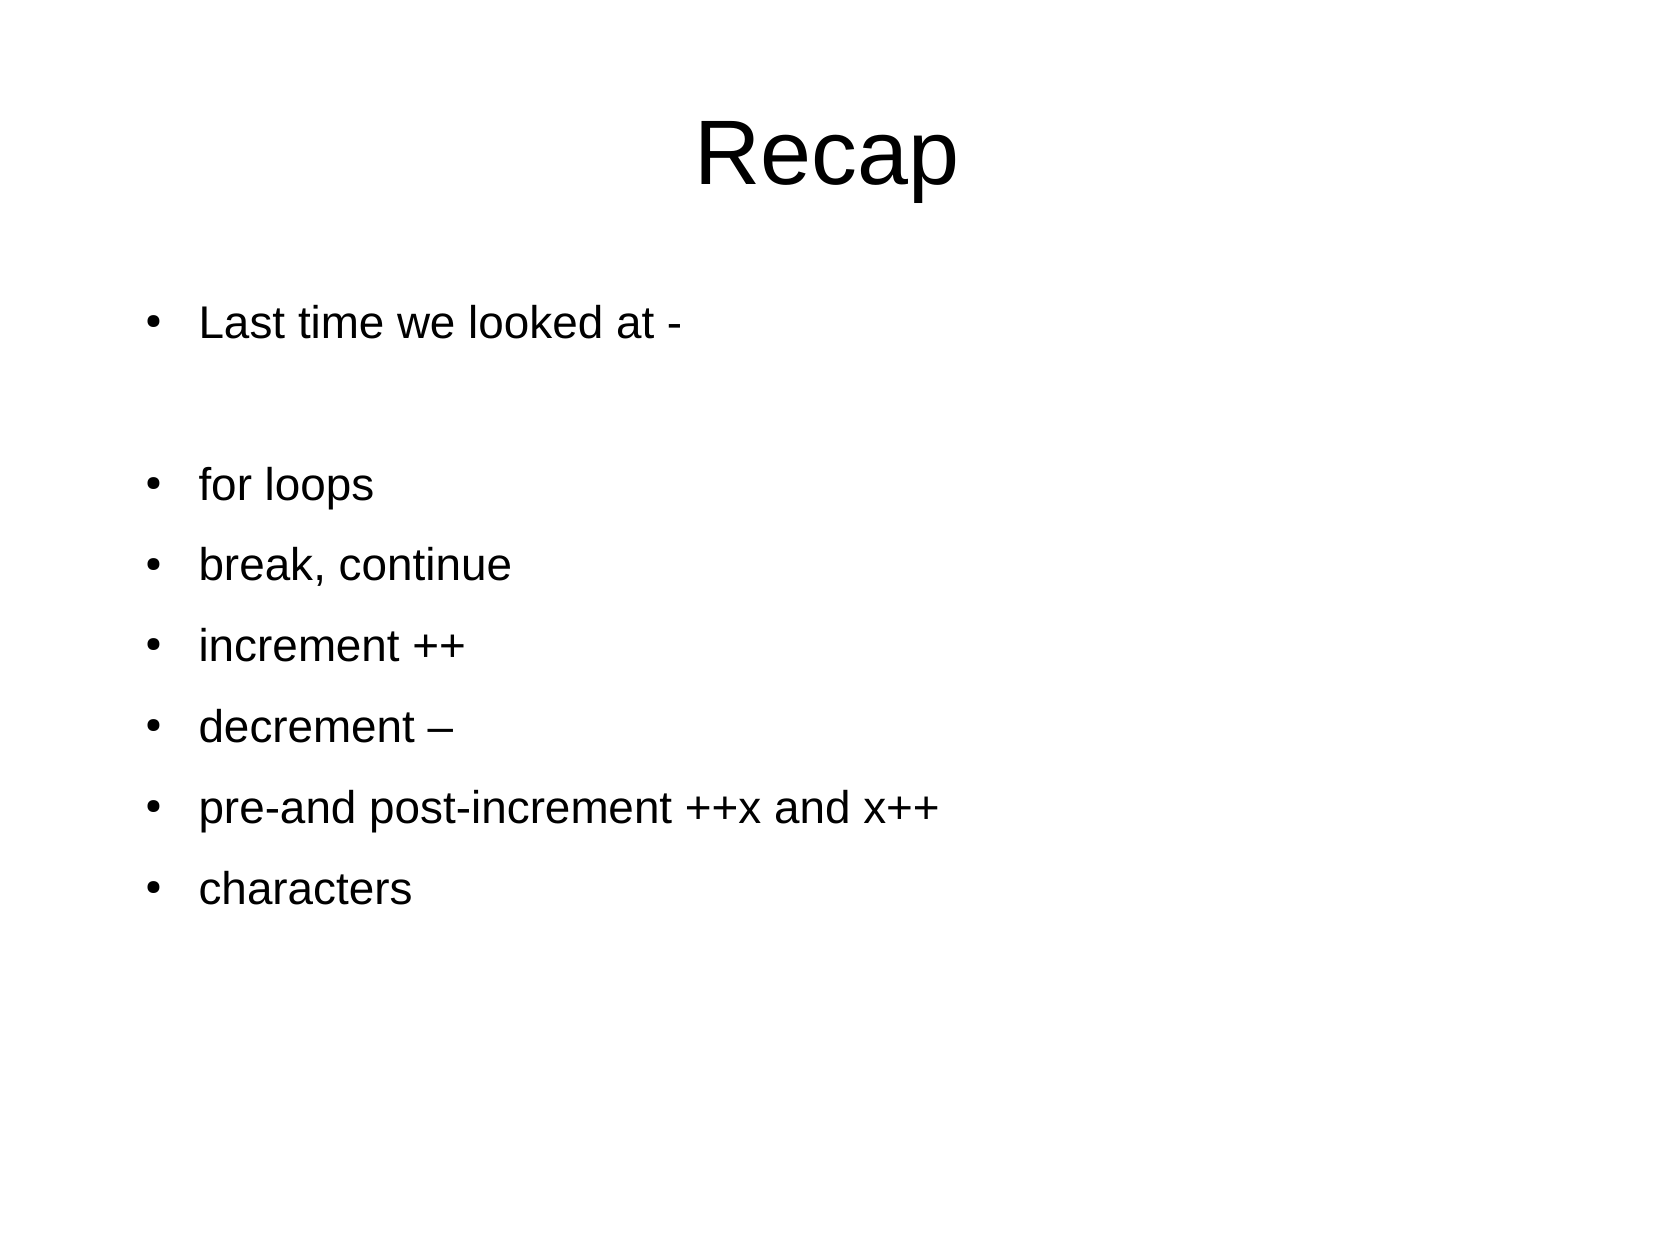

# Recap
Last time we looked at -
for loops
break, continue
increment ++
decrement –
pre-and post-increment ++x and x++
characters